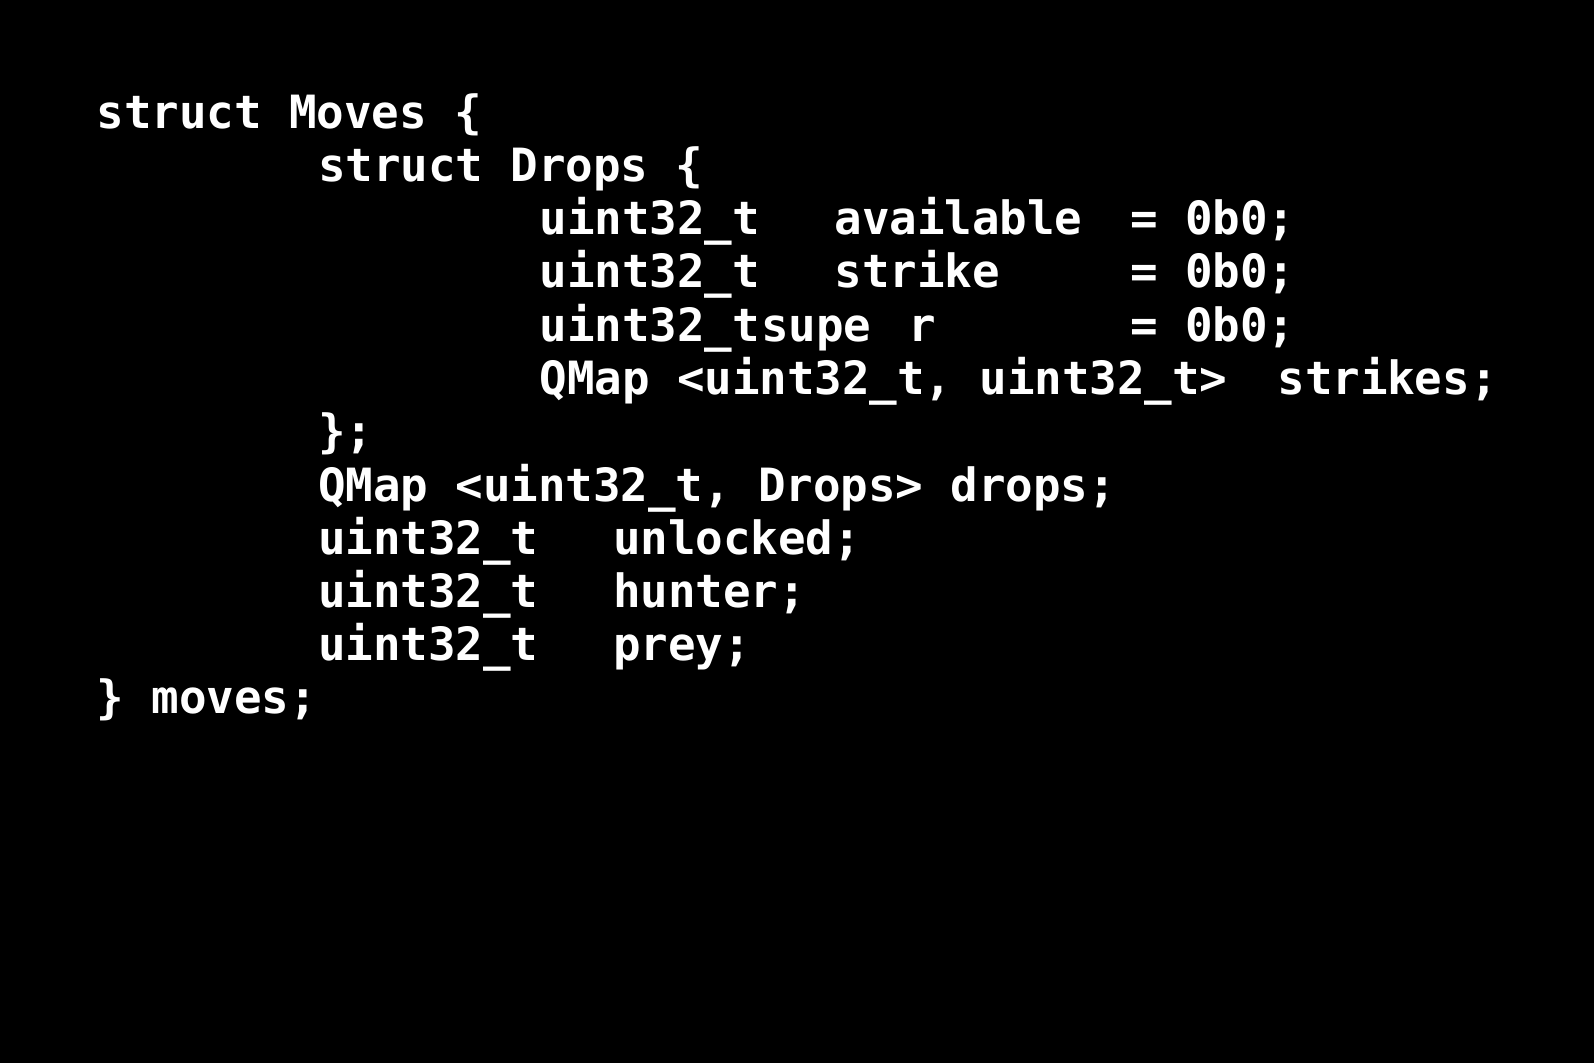

struct Moves {
			struct Drops {
						uint32_t		available	= 0b0;
						uint32_t		strike		= 0b0;
						uint32_t	supe	r			= 0b0;
						QMap <uint32_t, uint32_t>	strikes;
			};
			QMap <uint32_t, Drops> drops;
			uint32_t		unlocked;
			uint32_t		hunter;
			uint32_t		prey;
} moves;